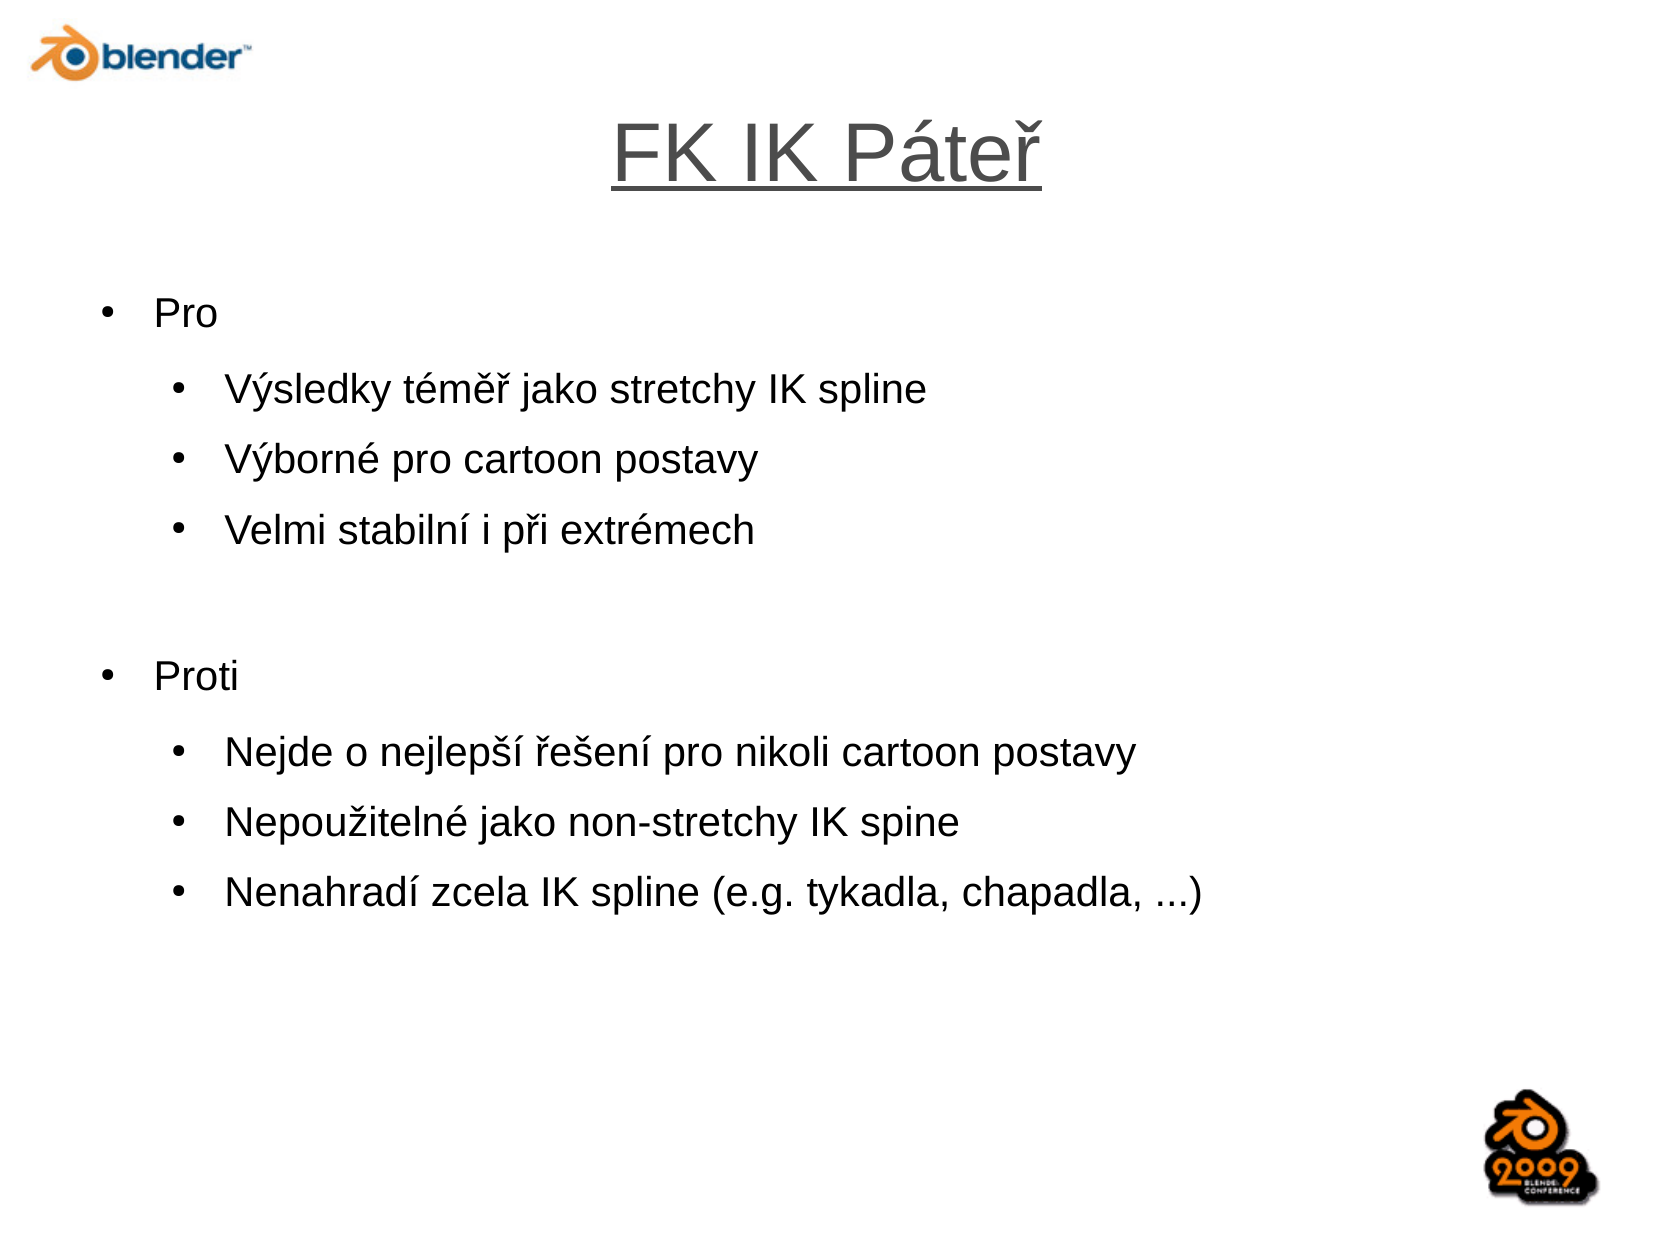

# FK IK Páteř
Pro
Výsledky téměř jako stretchy IK spline
Výborné pro cartoon postavy
Velmi stabilní i při extrémech
Proti
Nejde o nejlepší řešení pro nikoli cartoon postavy
Nepoužitelné jako non-stretchy IK spine
Nenahradí zcela IK spline (e.g. tykadla, chapadla, ...)